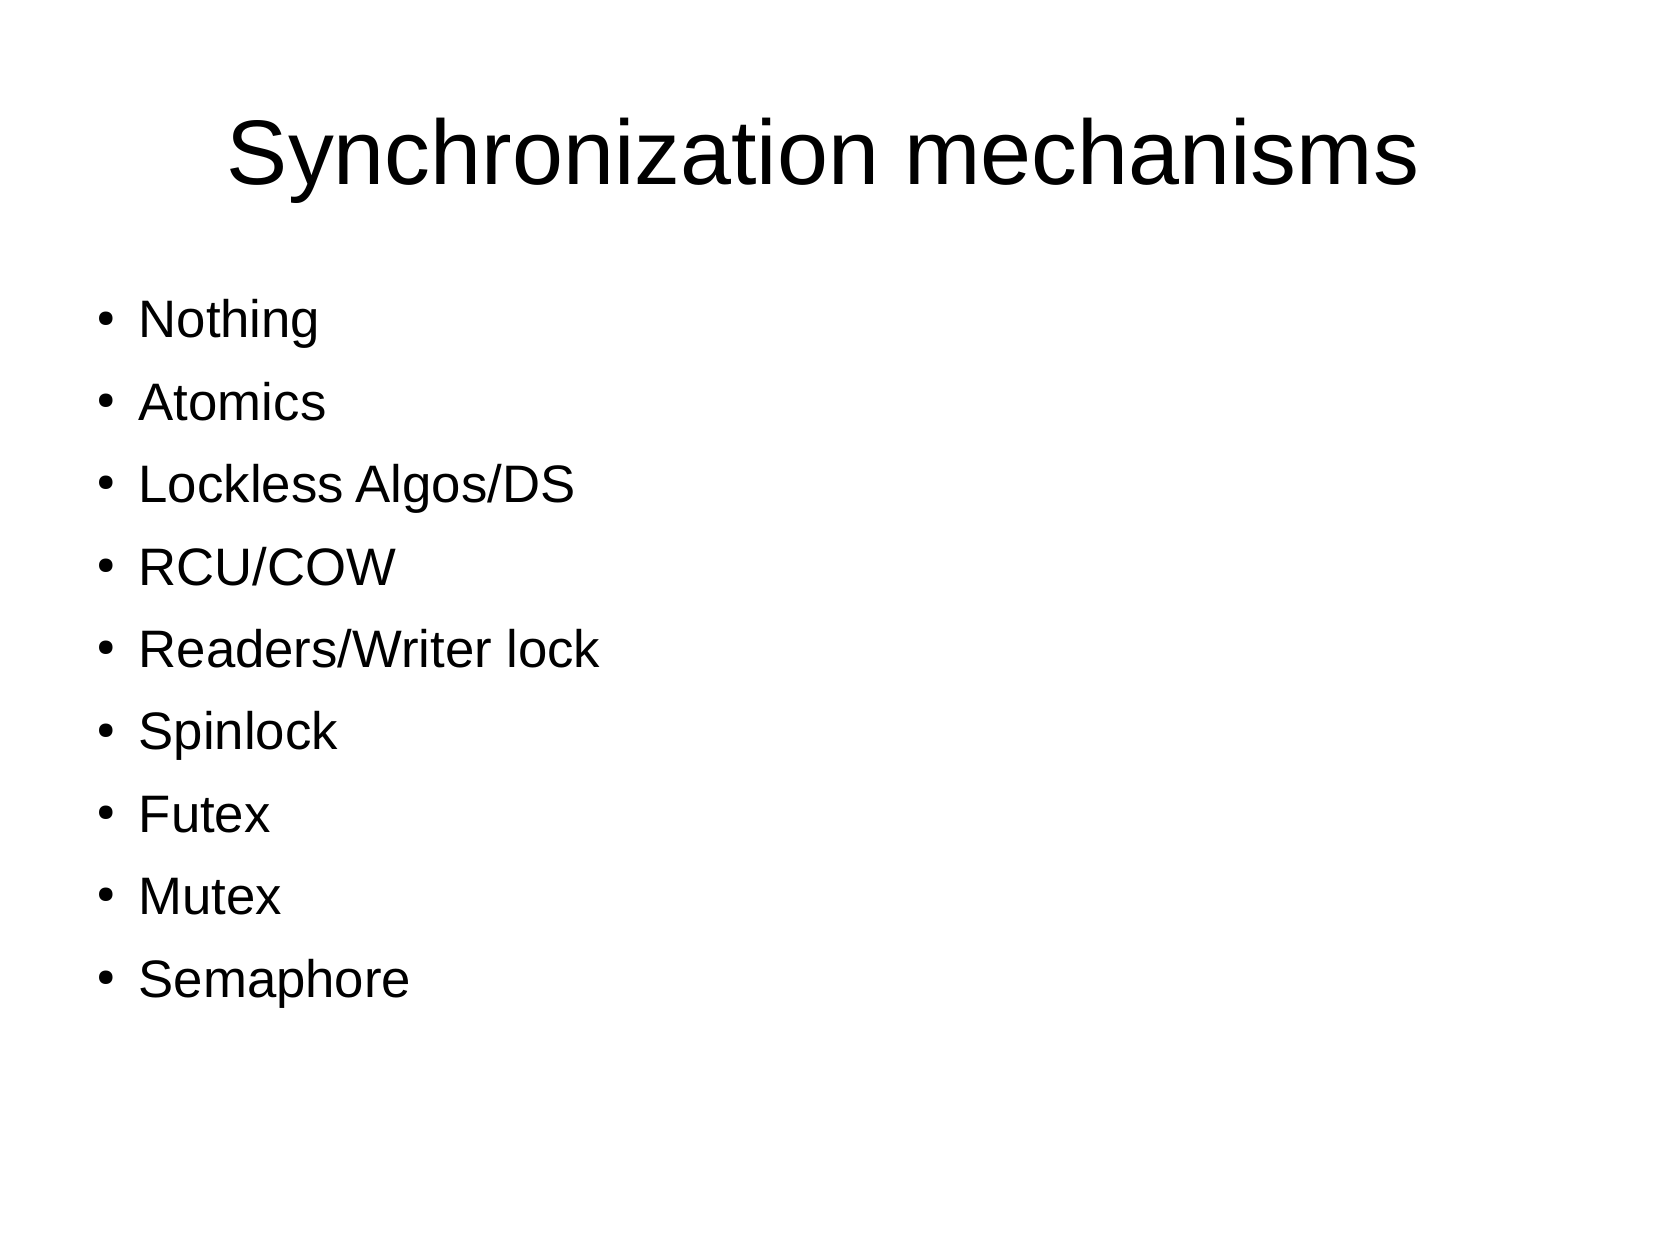

# Synchronization mechanisms
Nothing
Atomics
Lockless Algos/DS
RCU/COW
Readers/Writer lock
Spinlock
Futex
Mutex
Semaphore